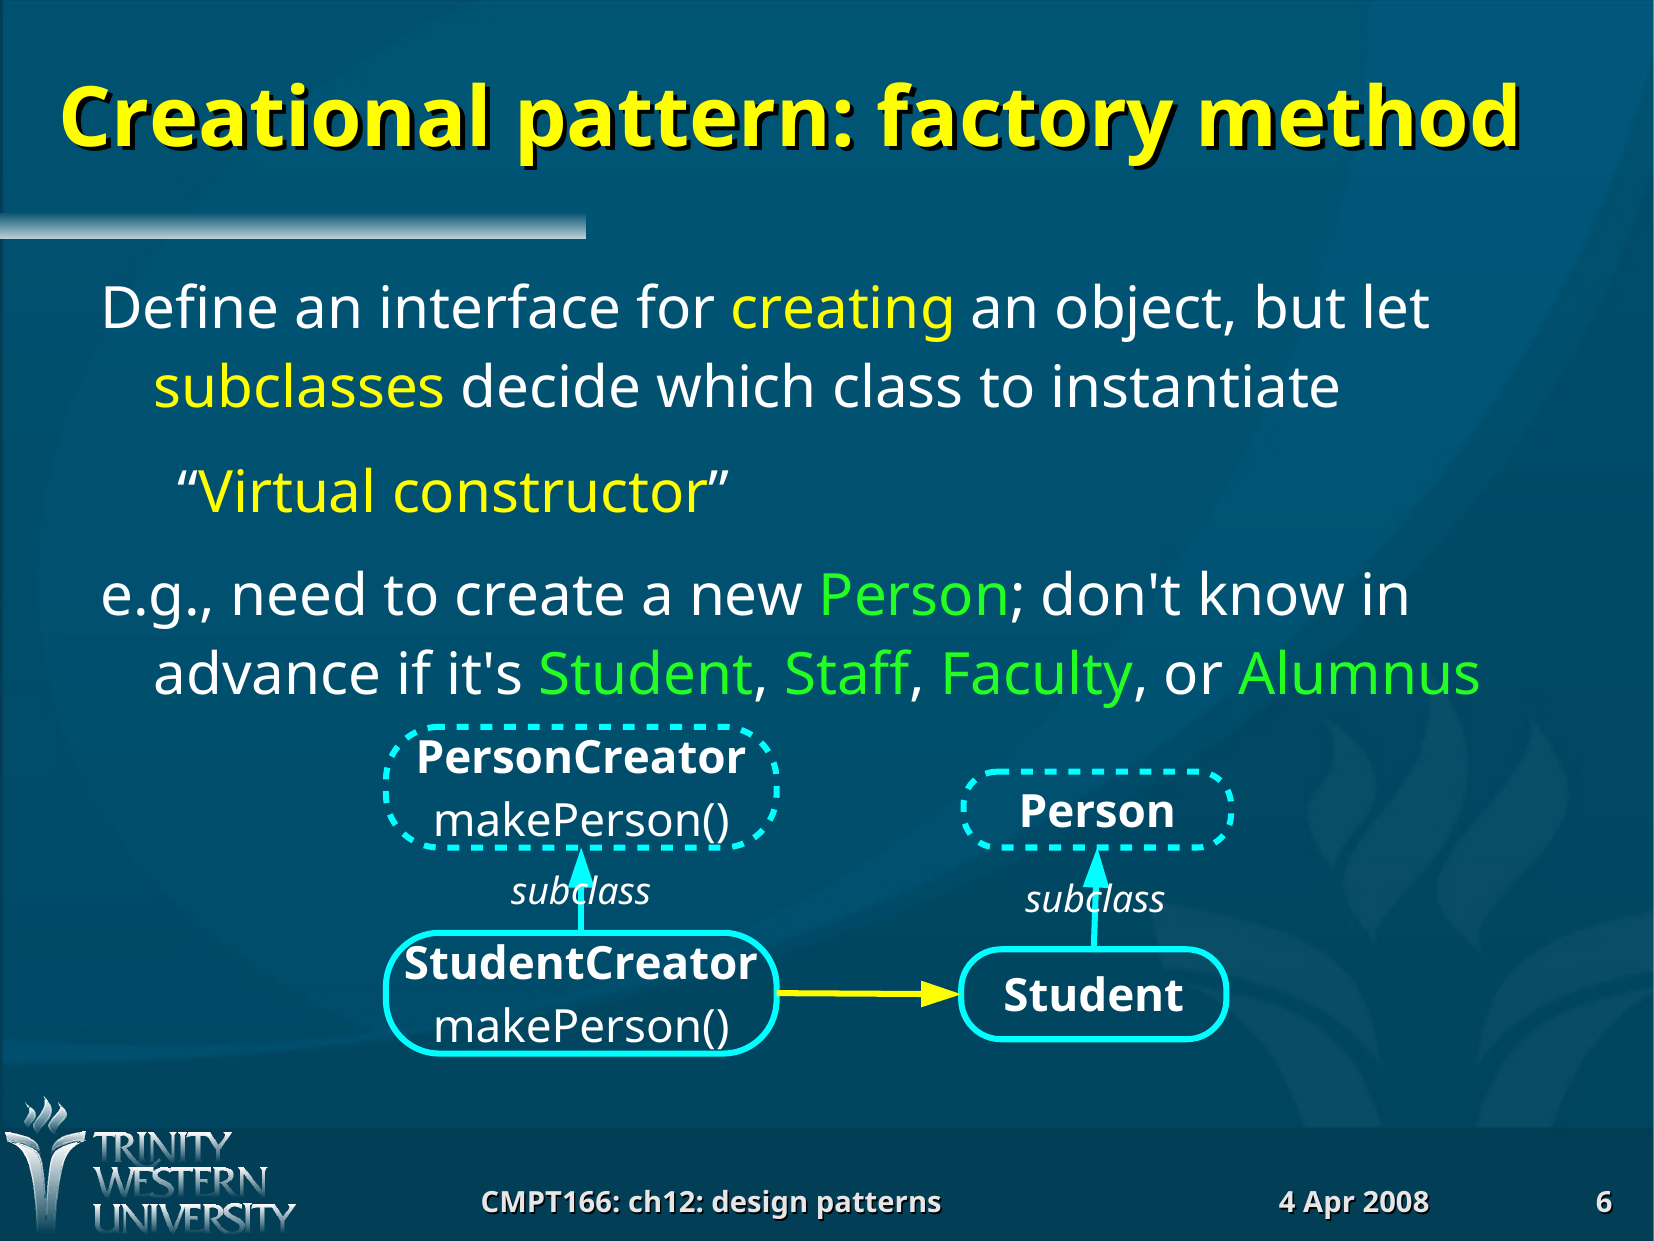

# Creational pattern: factory method
Define an interface for creating an object, but let subclasses decide which class to instantiate
“Virtual constructor”
e.g., need to create a new Person; don't know in advance if it's Student, Staff, Faculty, or Alumnus
PersonCreator
makePerson()
Person
StudentCreator
makePerson()
Student
CMPT166: ch12: design patterns
4 Apr 2008
6